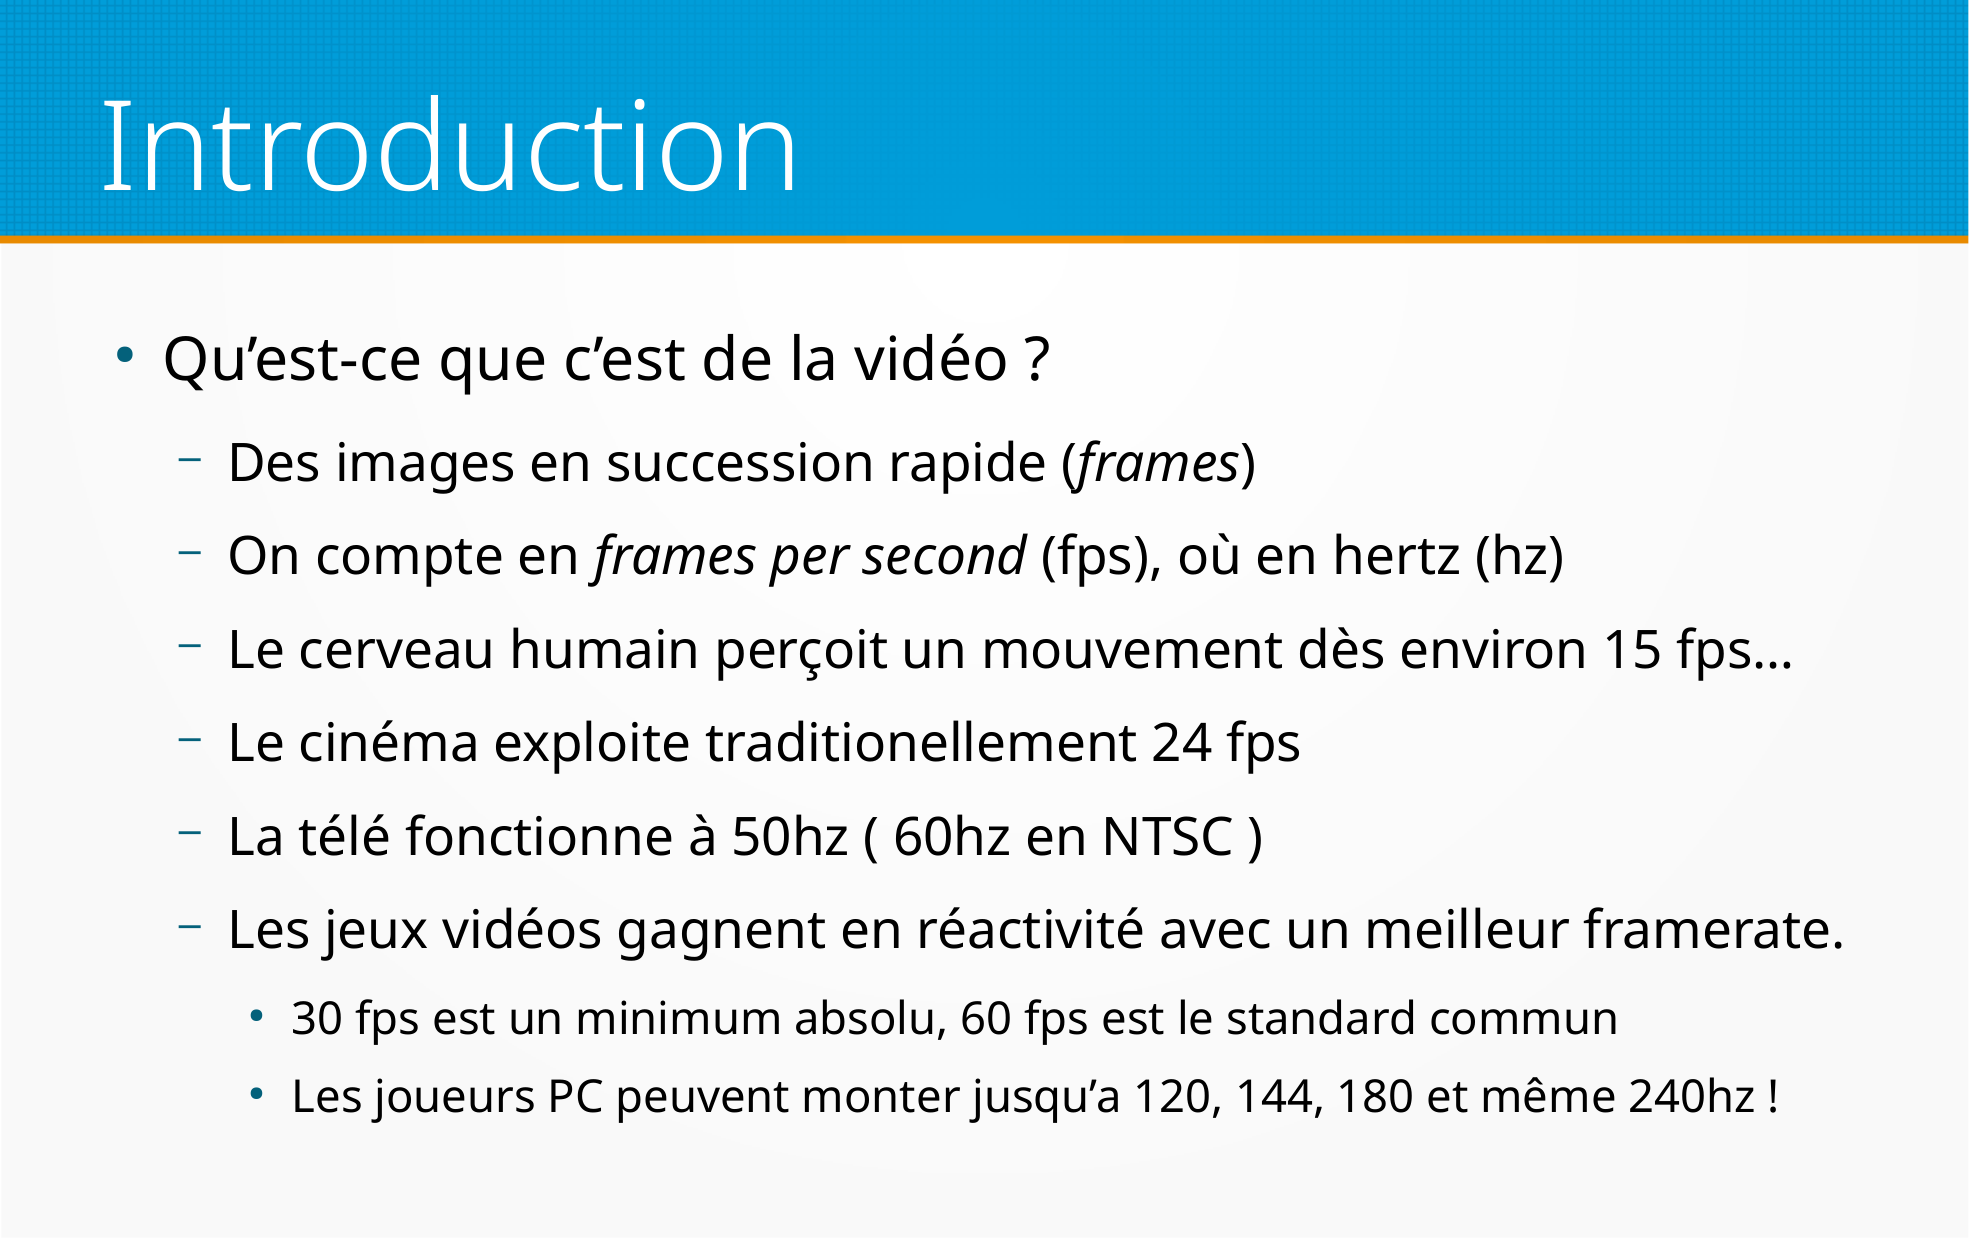

# Introduction
Qu’est-ce que c’est de la vidéo ?
Des images en succession rapide (frames)
On compte en frames per second (fps), où en hertz (hz)
Le cerveau humain perçoit un mouvement dès environ 15 fps…
Le cinéma exploite traditionellement 24 fps
La télé fonctionne à 50hz ( 60hz en NTSC )
Les jeux vidéos gagnent en réactivité avec un meilleur framerate.
30 fps est un minimum absolu, 60 fps est le standard commun
Les joueurs PC peuvent monter jusqu’a 120, 144, 180 et même 240hz !